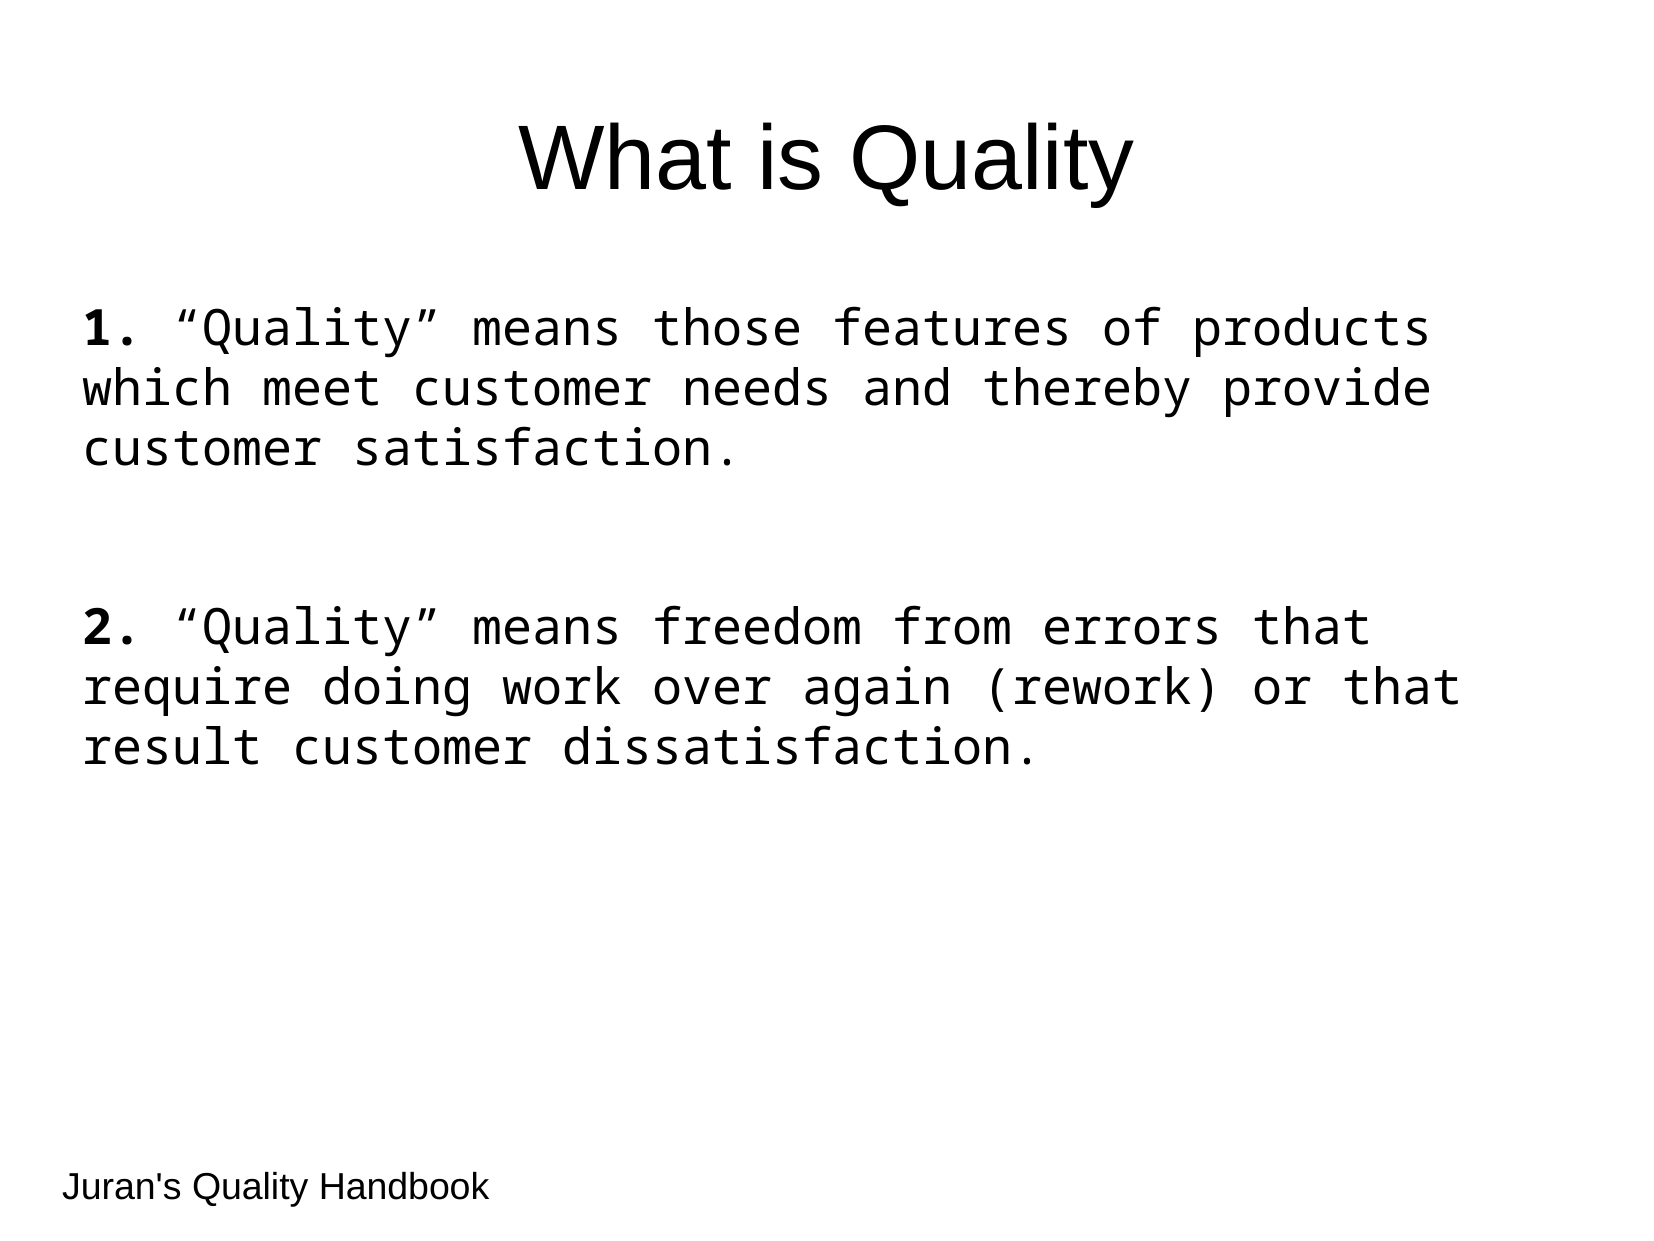

# What is Quality
1. “Quality” means those features of products which meet customer needs and thereby provide customer satisfaction.
2. “Quality” means freedom from errors that require doing work over again (rework) or that result customer dissatisfaction.
Juran's Quality Handbook